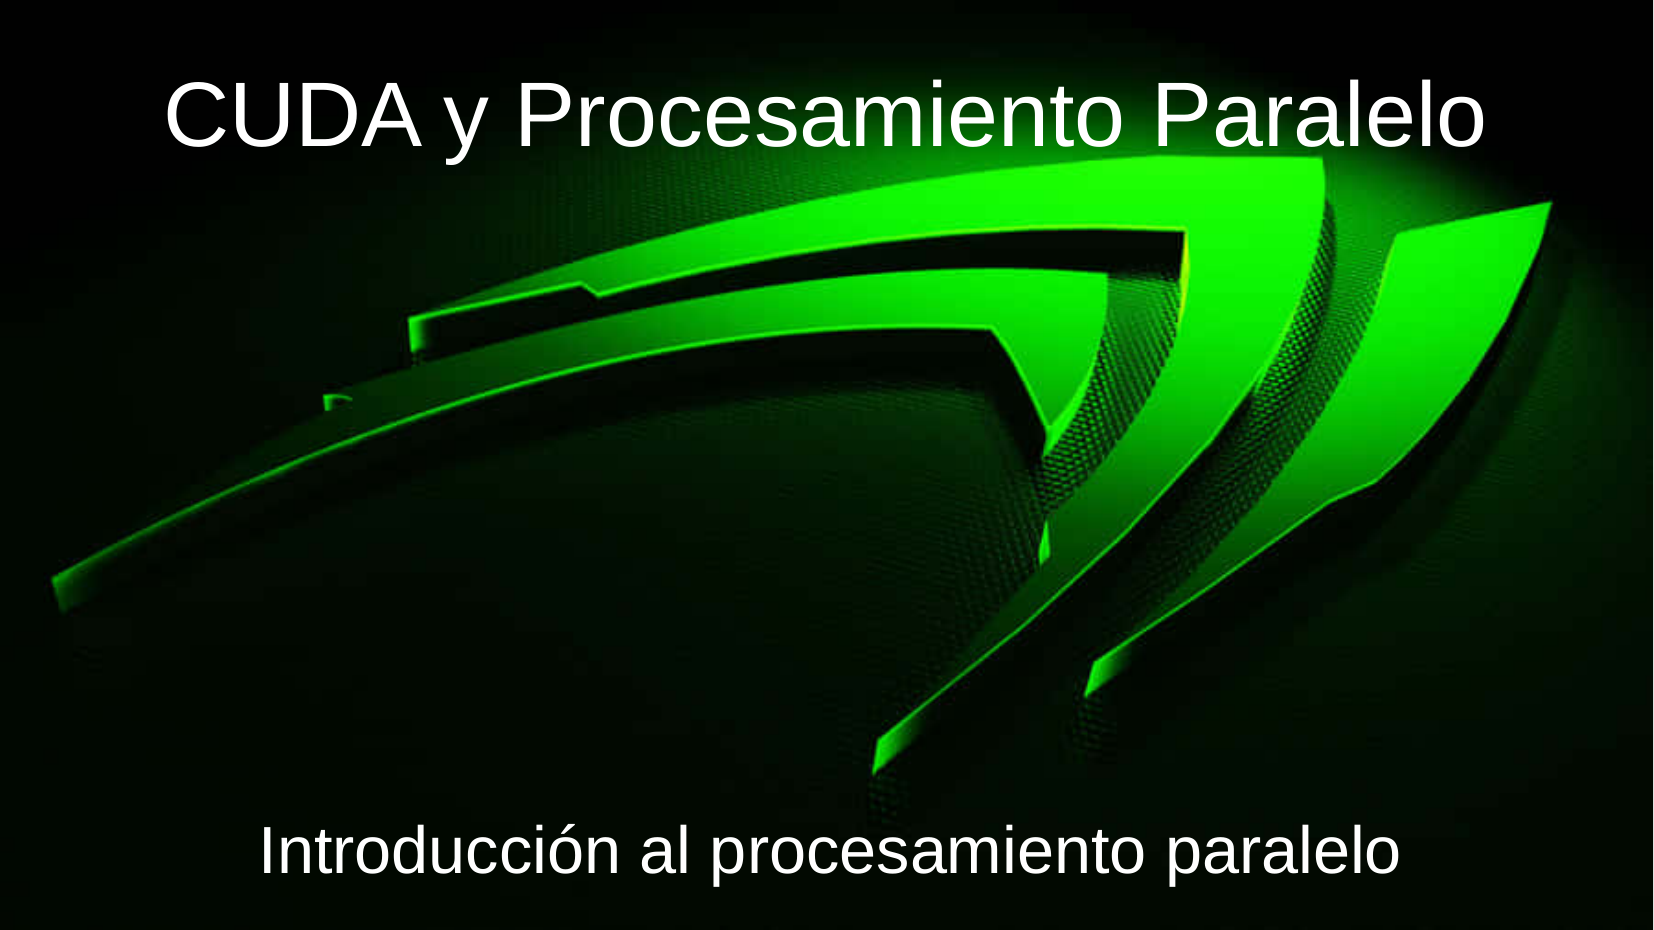

# CUDA y Procesamiento Paralelo
Introducción al procesamiento paralelo